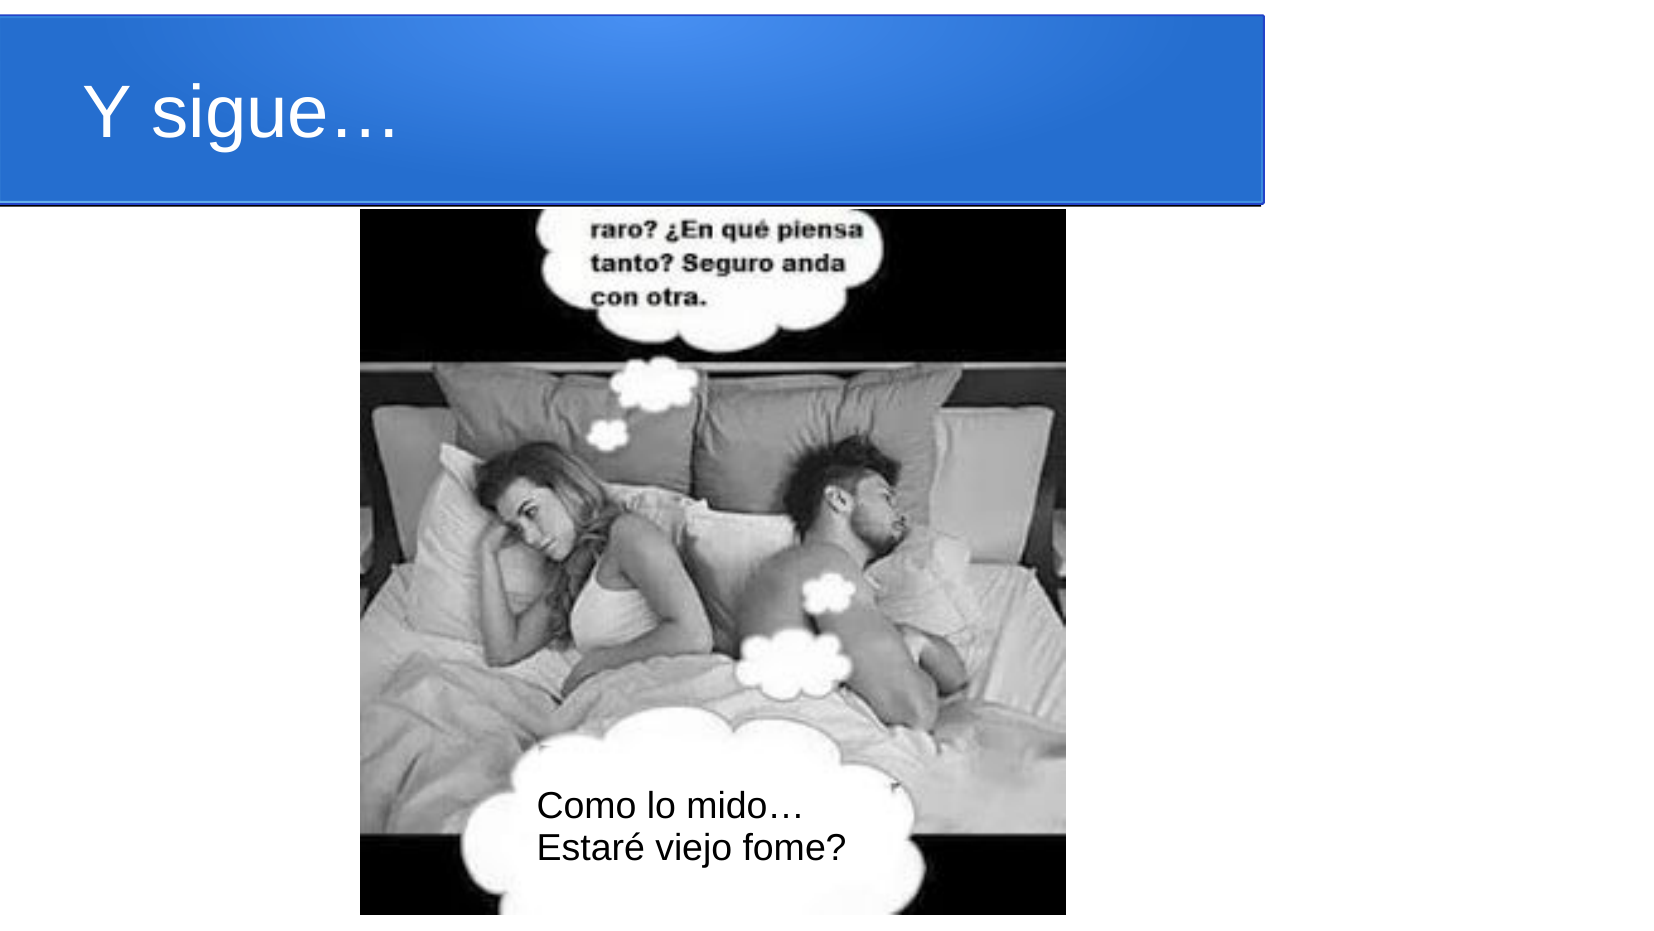

# Y sigue…
Como lo mido…
Estaré viejo fome?